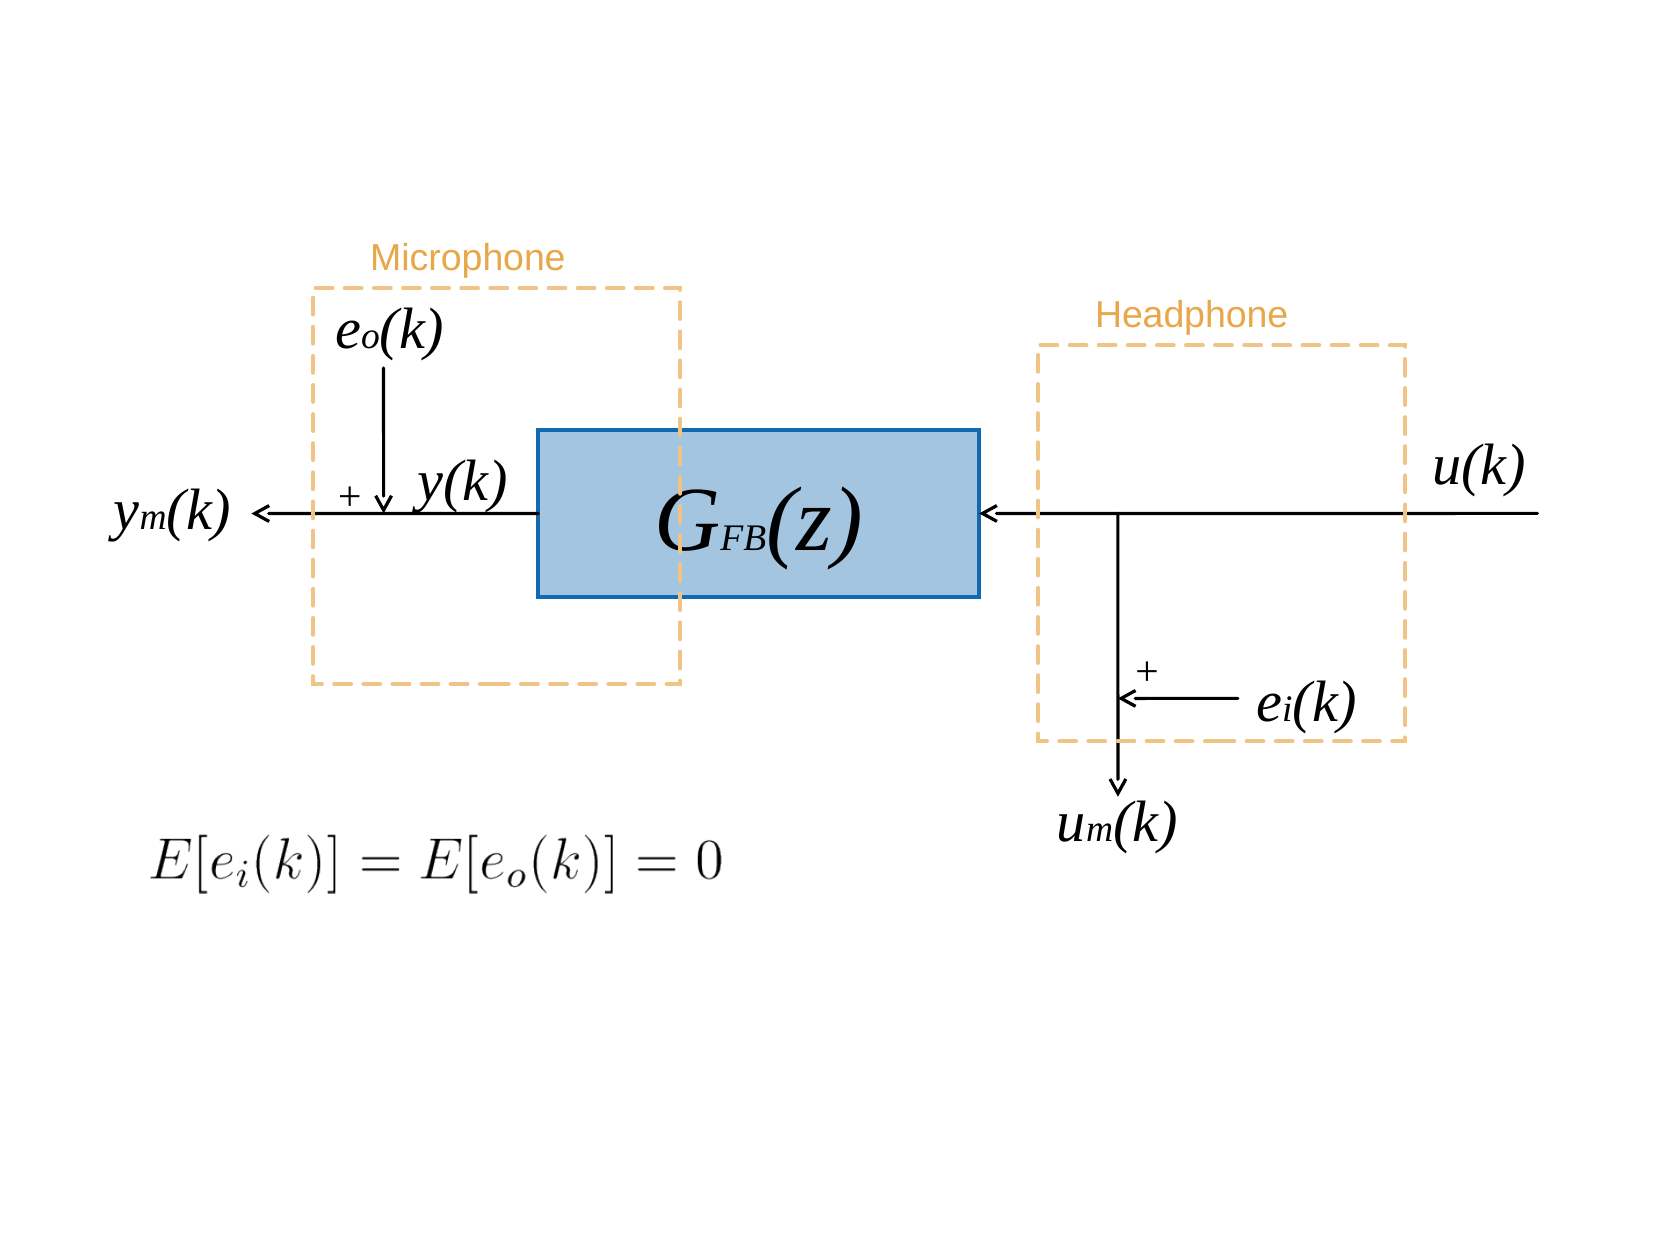

Microphone
eo(k)
Headphone
u(k)
GFB(z)
y(k)
+
ym(k)
+
ei(k)
um(k)